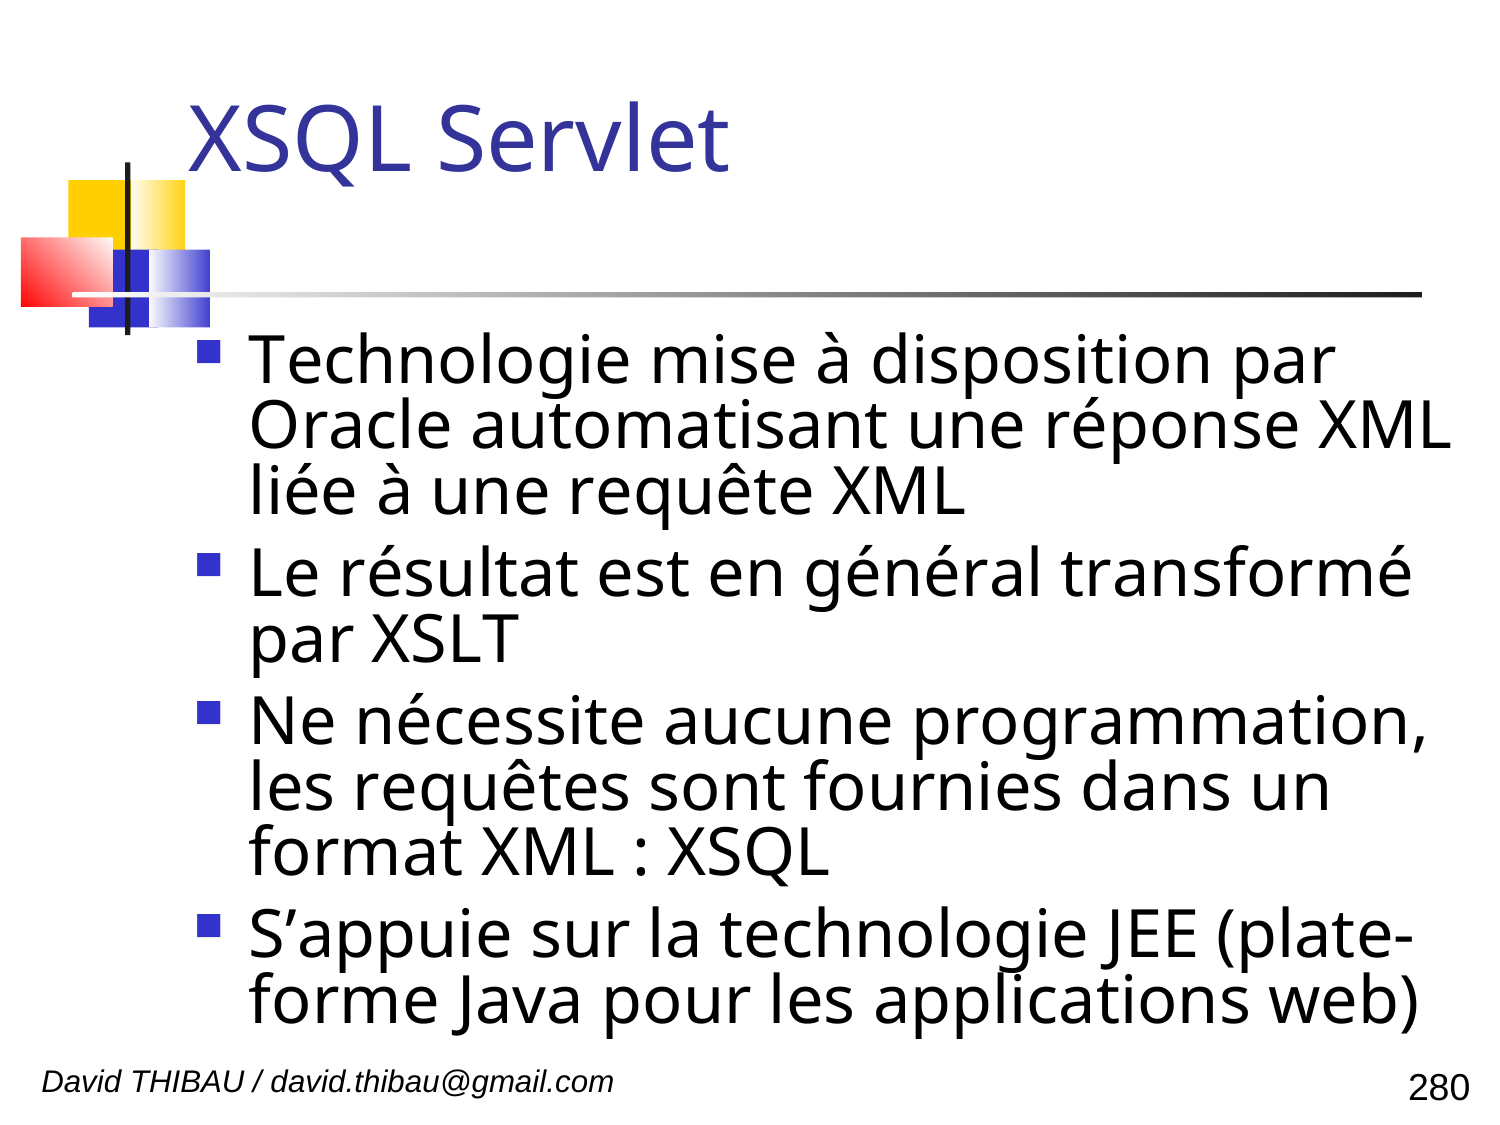

# XSQL Servlet
Technologie mise à disposition par Oracle automatisant une réponse XML liée à une requête XML
Le résultat est en général transformé par XSLT
Ne nécessite aucune programmation, les requêtes sont fournies dans un format XML : XSQL
S’appuie sur la technologie JEE (plate-forme Java pour les applications web)